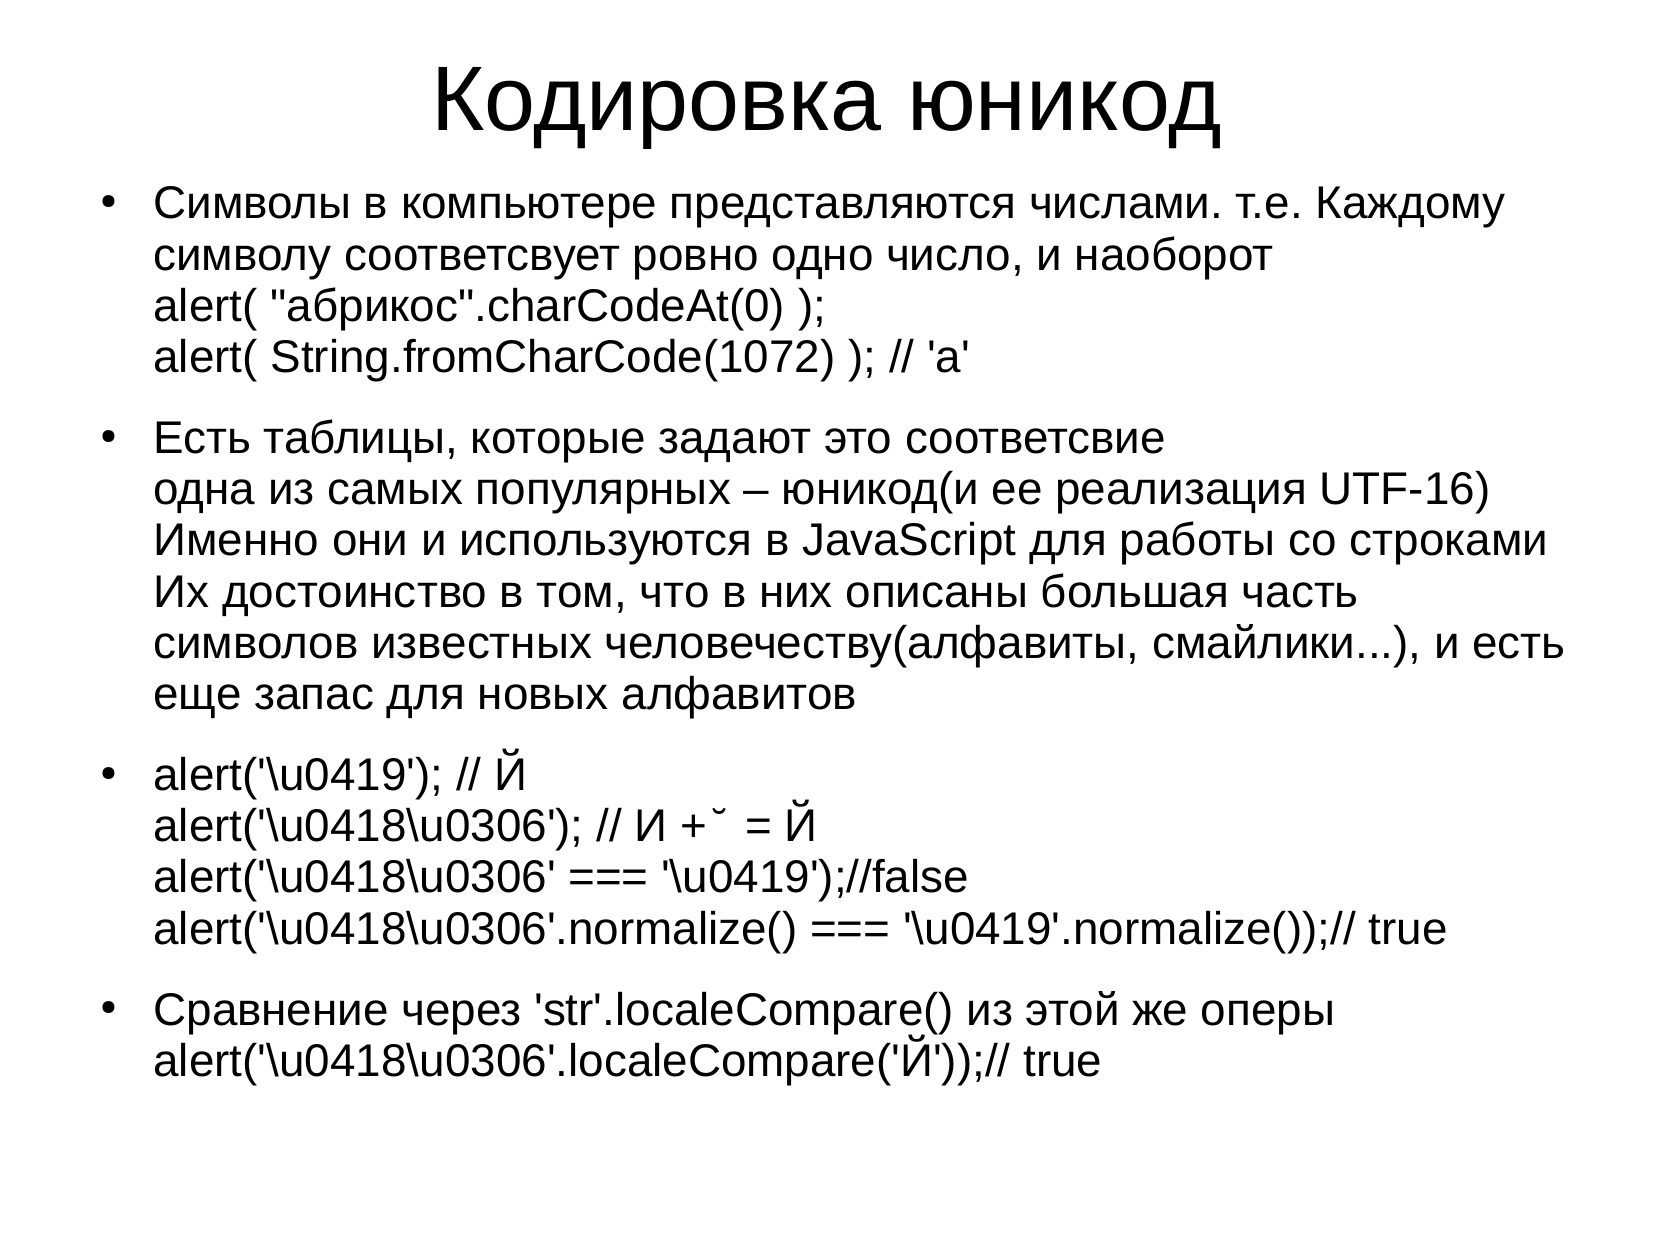

# Кодировка юникод
Символы в компьютере представляются числами. т.е. Каждому символу соответсвует ровно одно число, и наоборот
alert( "абрикос".charCodeAt(0) );
alert( String.fromCharCode(1072) ); // 'а'
Есть таблицы, которые задают это соответсвие
одна из самых популярных – юникод(и ее реализация UTF-16)
Именно они и используются в JavaScript для работы со строками
Их достоинство в том, что в них описаны большая часть символов известных человечеству(алфавиты, смайлики...), и есть еще запас для новых алфавитов
alert('\u0419'); // Й
alert('\u0418\u0306'); // И + ̆ = Й
alert('\u0418\u0306' === '\u0419');//false
alert('\u0418\u0306'.normalize() === '\u0419'.normalize());// true
Сравнение через 'str'.localeCompare() из этой же оперы
alert('\u0418\u0306'.localeCompare('Й'));// true